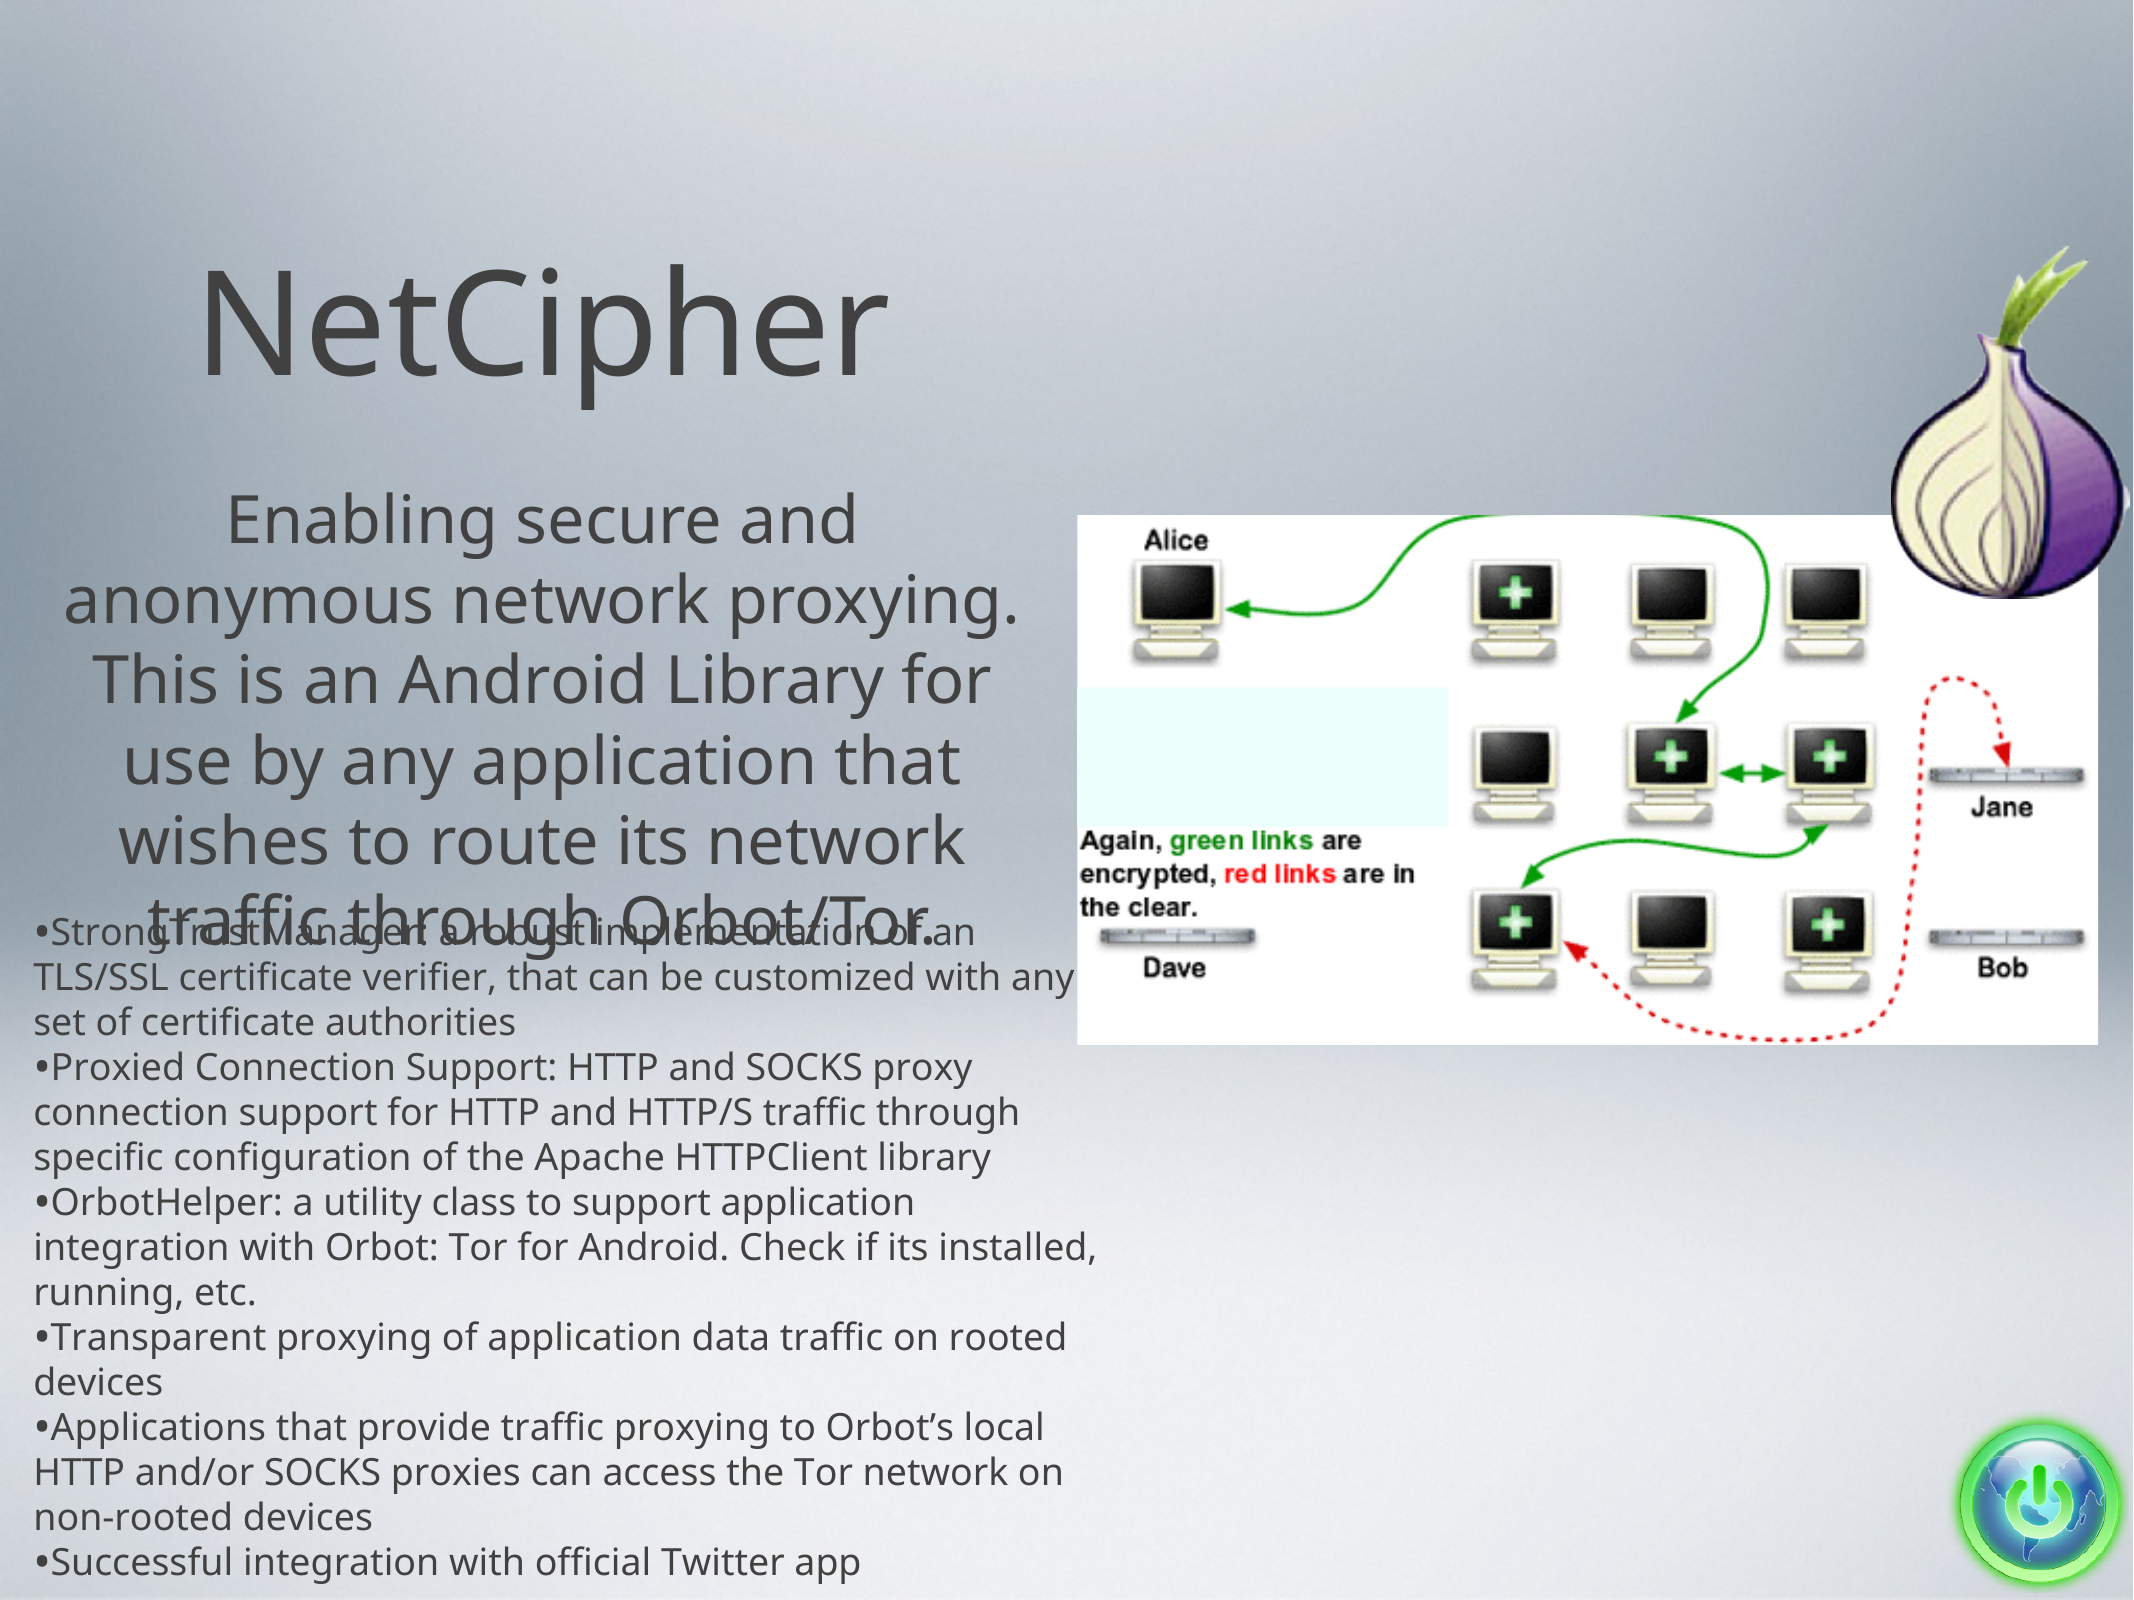

# NetCipher
Enabling secure and anonymous network proxying. This is an Android Library for use by any application that wishes to route its network traffic through Orbot/Tor.
StrongTrustManager: a robust implementation of an TLS/SSL certificate verifier, that can be customized with any set of certificate authorities
Proxied Connection Support: HTTP and SOCKS proxy connection support for HTTP and HTTP/S traffic through specific configuration of the Apache HTTPClient library
OrbotHelper: a utility class to support application integration with Orbot: Tor for Android. Check if its installed, running, etc.
Transparent proxying of application data traffic on rooted devices
Applications that provide traffic proxying to Orbot’s local HTTP and/or SOCKS proxies can access the Tor network on non-rooted devices
Successful integration with official Twitter app